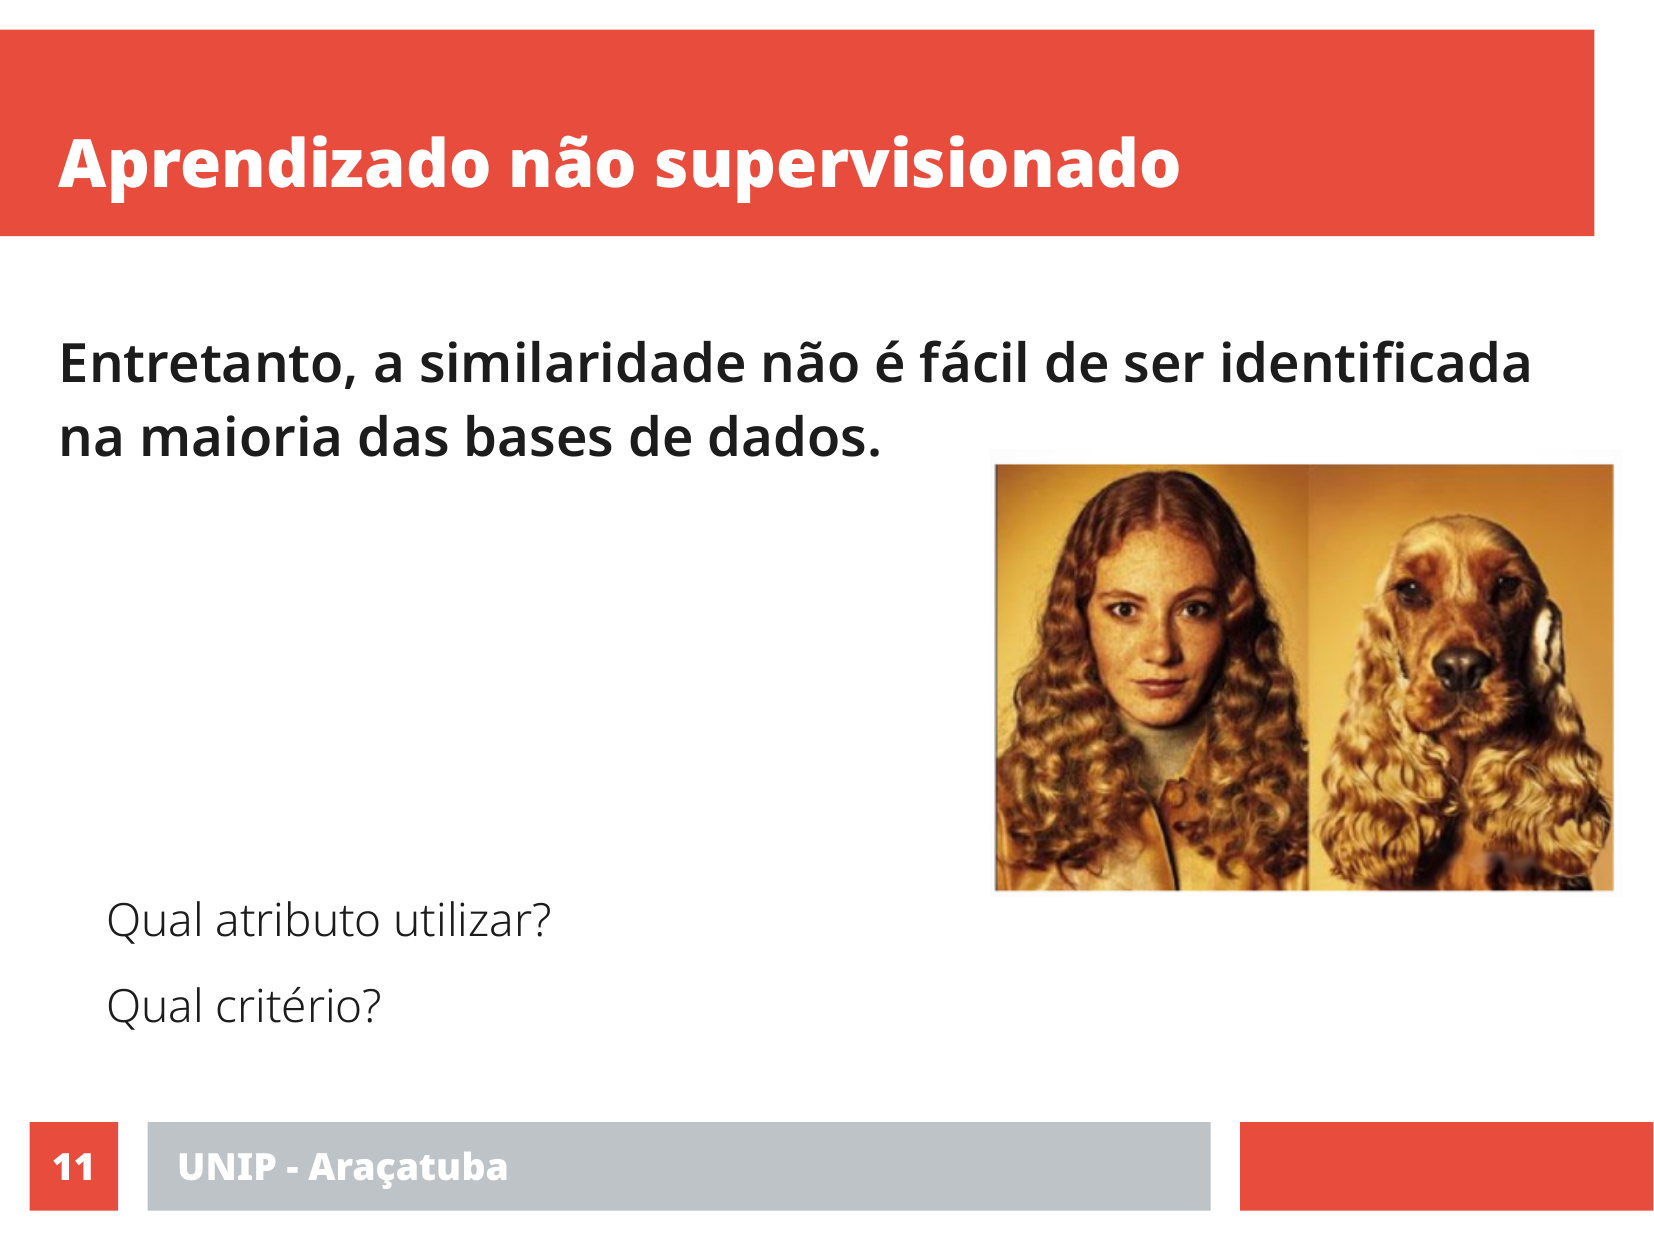

# Aprendizado não supervisionado
Entretanto, a similaridade não é fácil de ser identificada na maioria das bases de dados.
Qual atributo utilizar?
Qual critério?
11
UNIP - Araçatuba